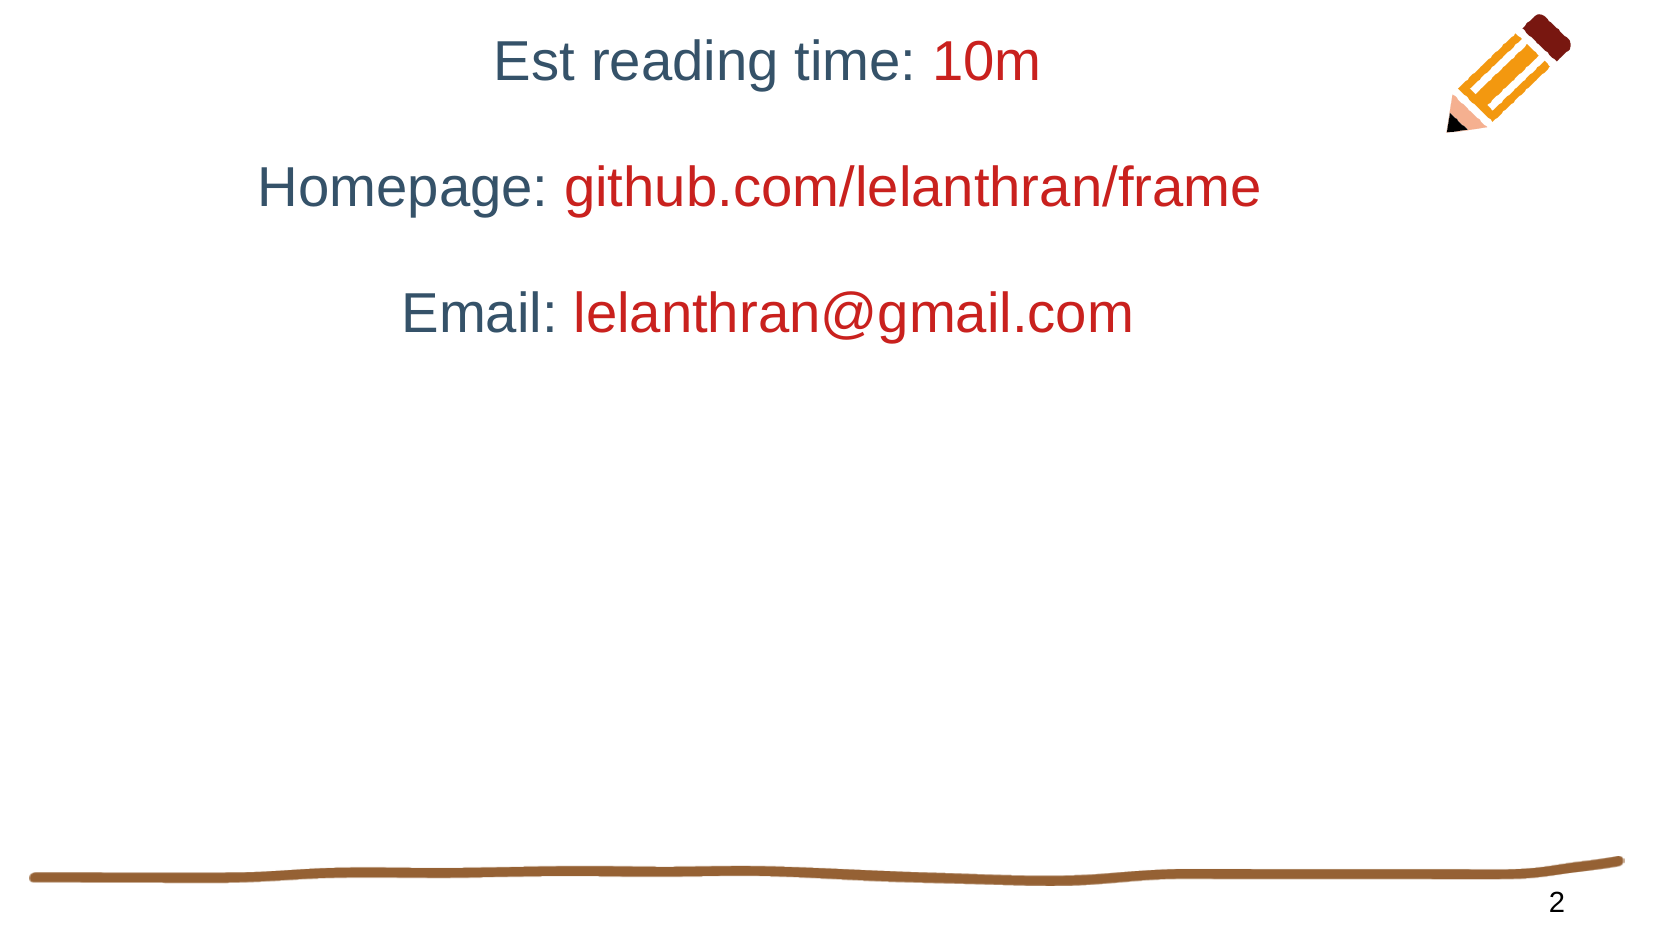

# Est reading time: 10m Homepage: github.com/lelanthran/frame Email: lelanthran@gmail.com
2